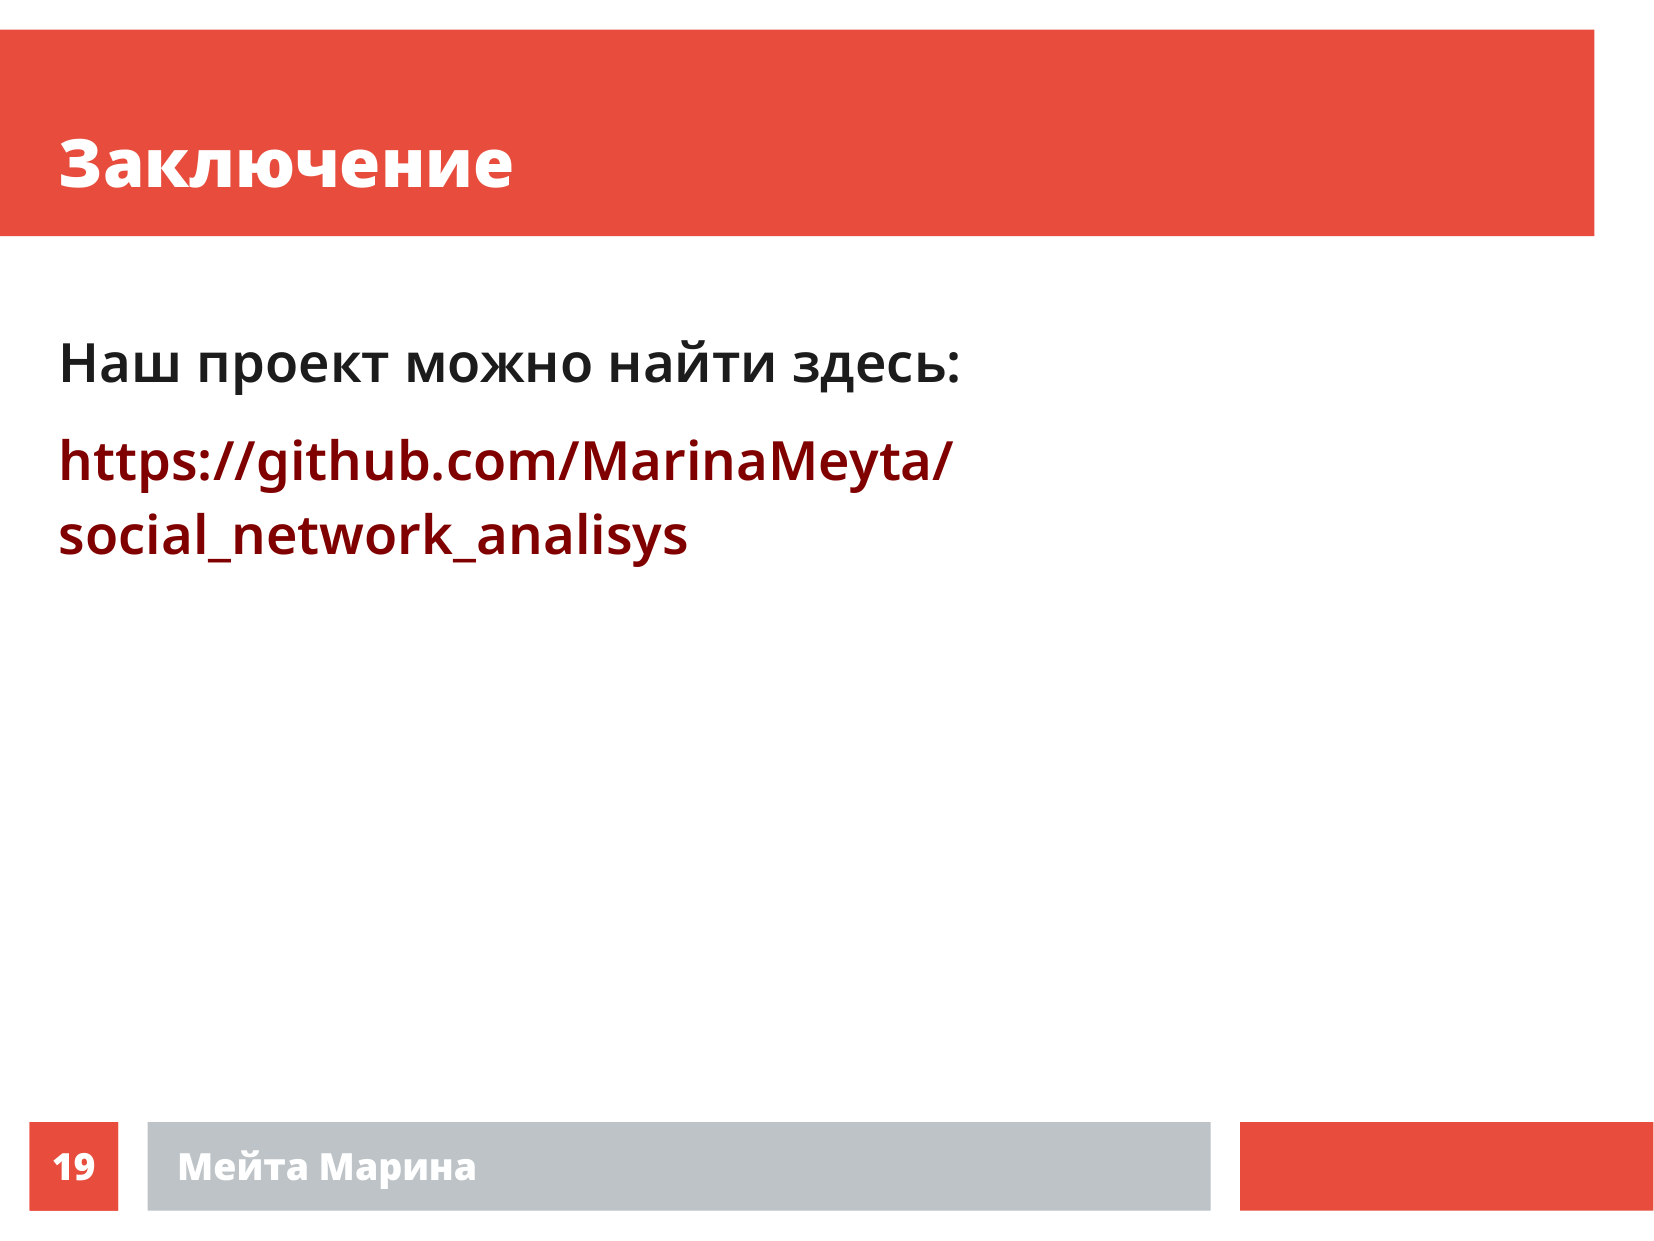

# Заключение
Наш проект можно найти здесь:
https://github.com/MarinaMeyta/social_network_analisys
19
Мейта Марина